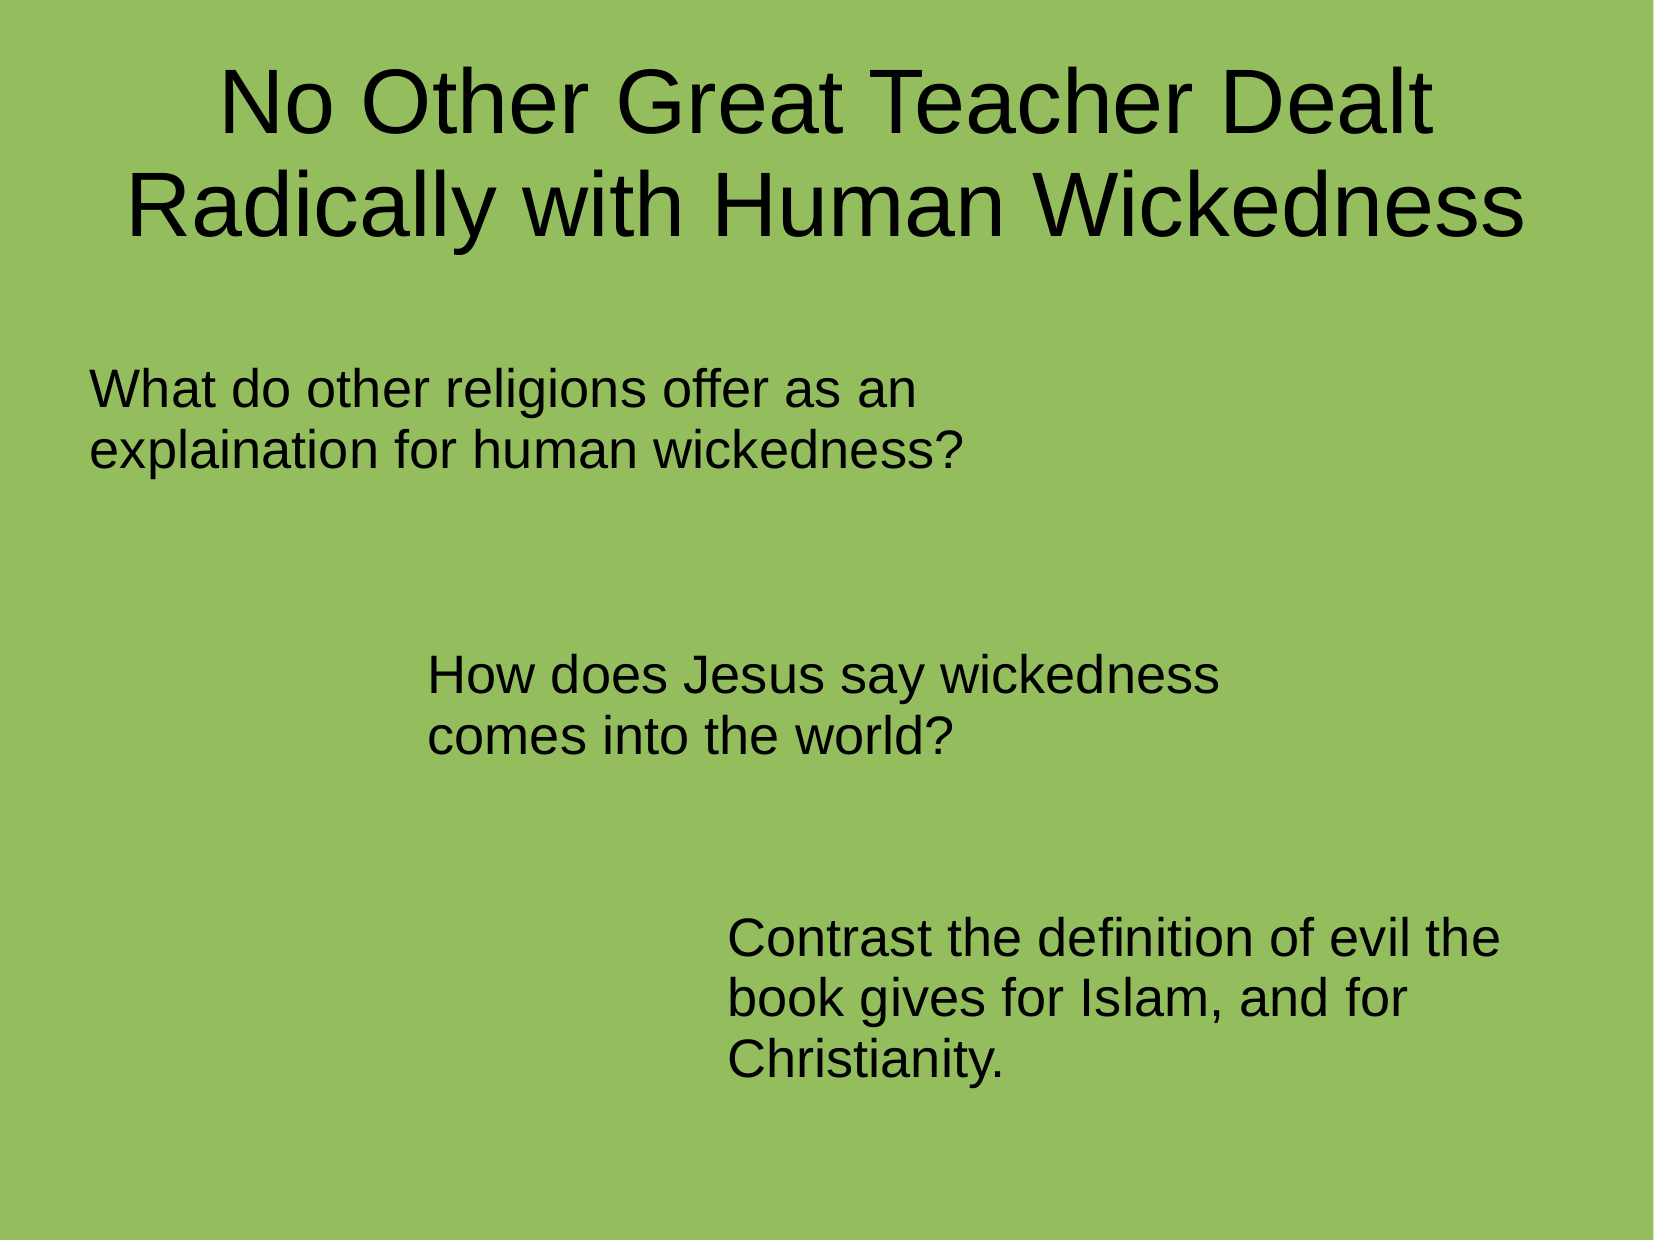

# No Other Great Teacher Dealt Radically with Human Wickedness
What do other religions offer as an explaination for human wickedness?
How does Jesus say wickedness
comes into the world?
Contrast the definition of evil the book gives for Islam, and for Christianity.